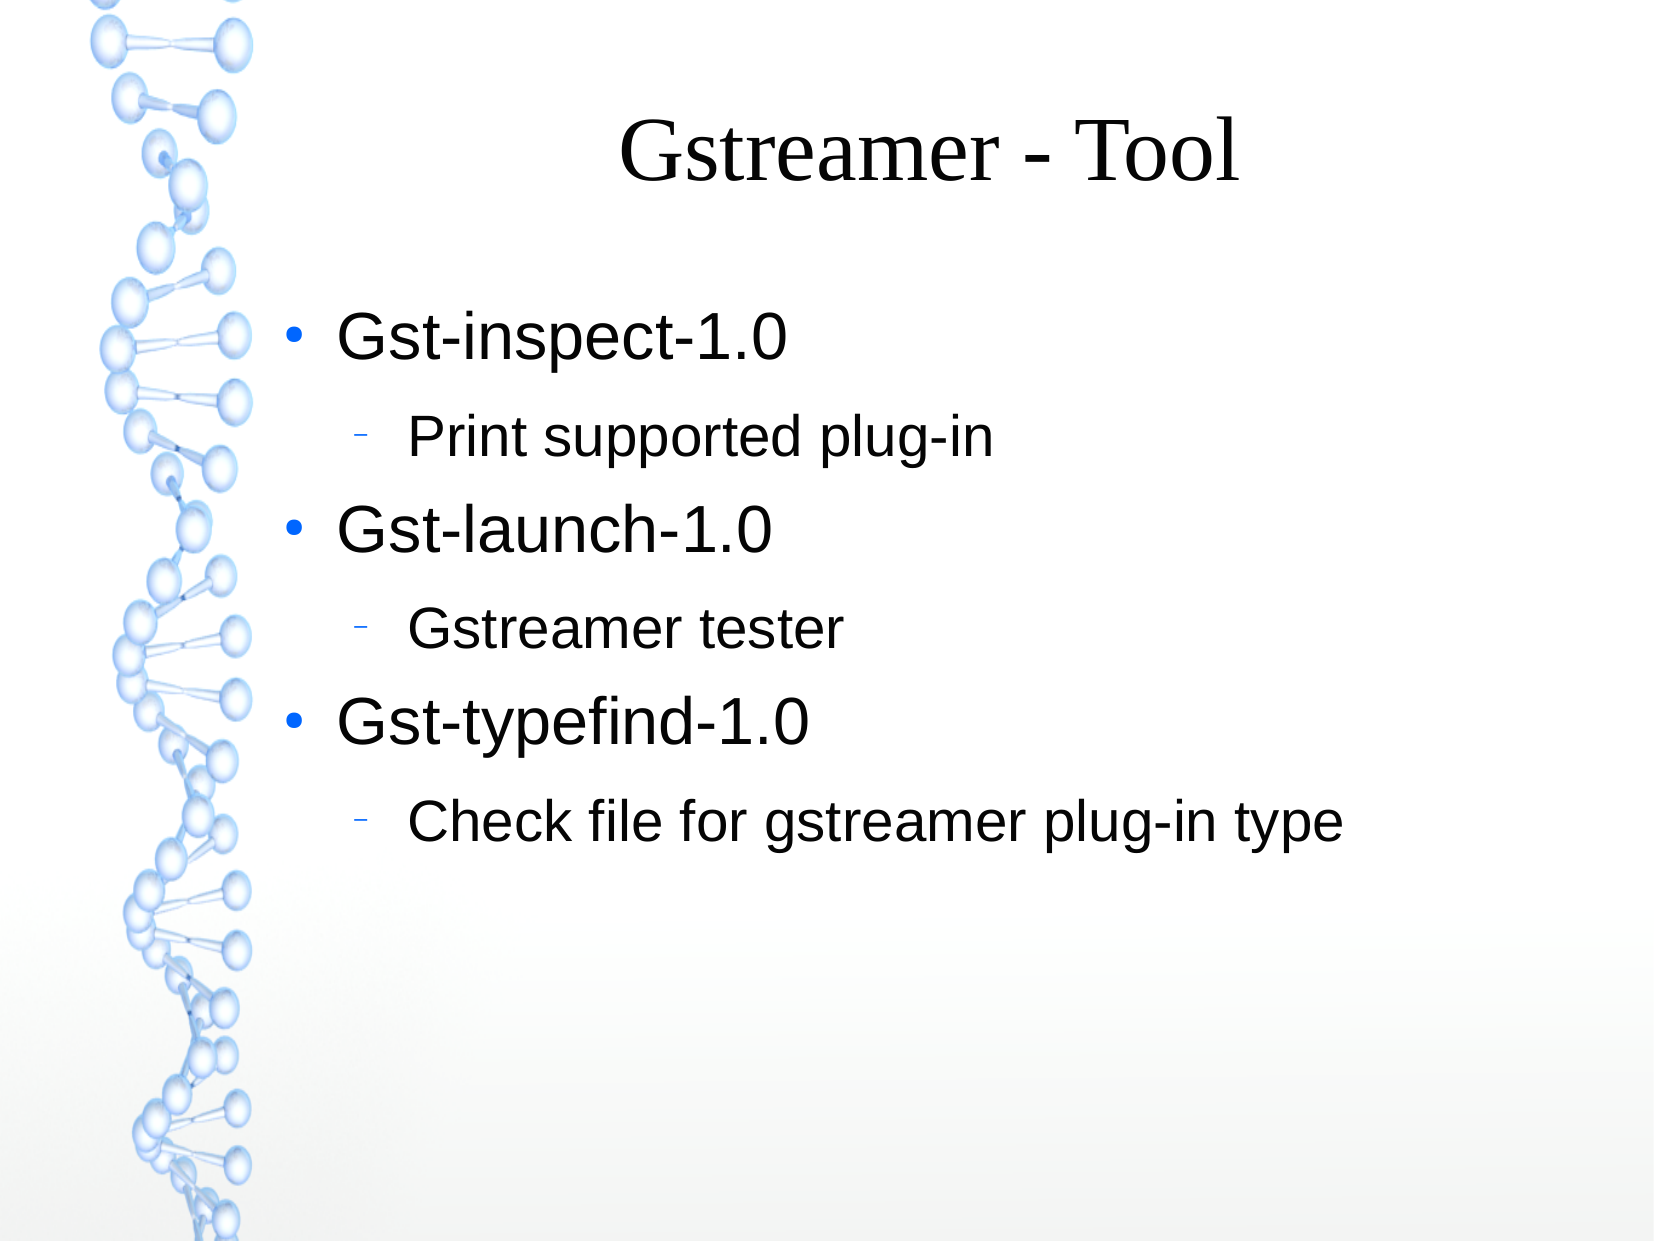

# Gstreamer - Tool
Gst-inspect-1.0
Print supported plug-in
Gst-launch-1.0
Gstreamer tester
Gst-typefind-1.0
Check file for gstreamer plug-in type